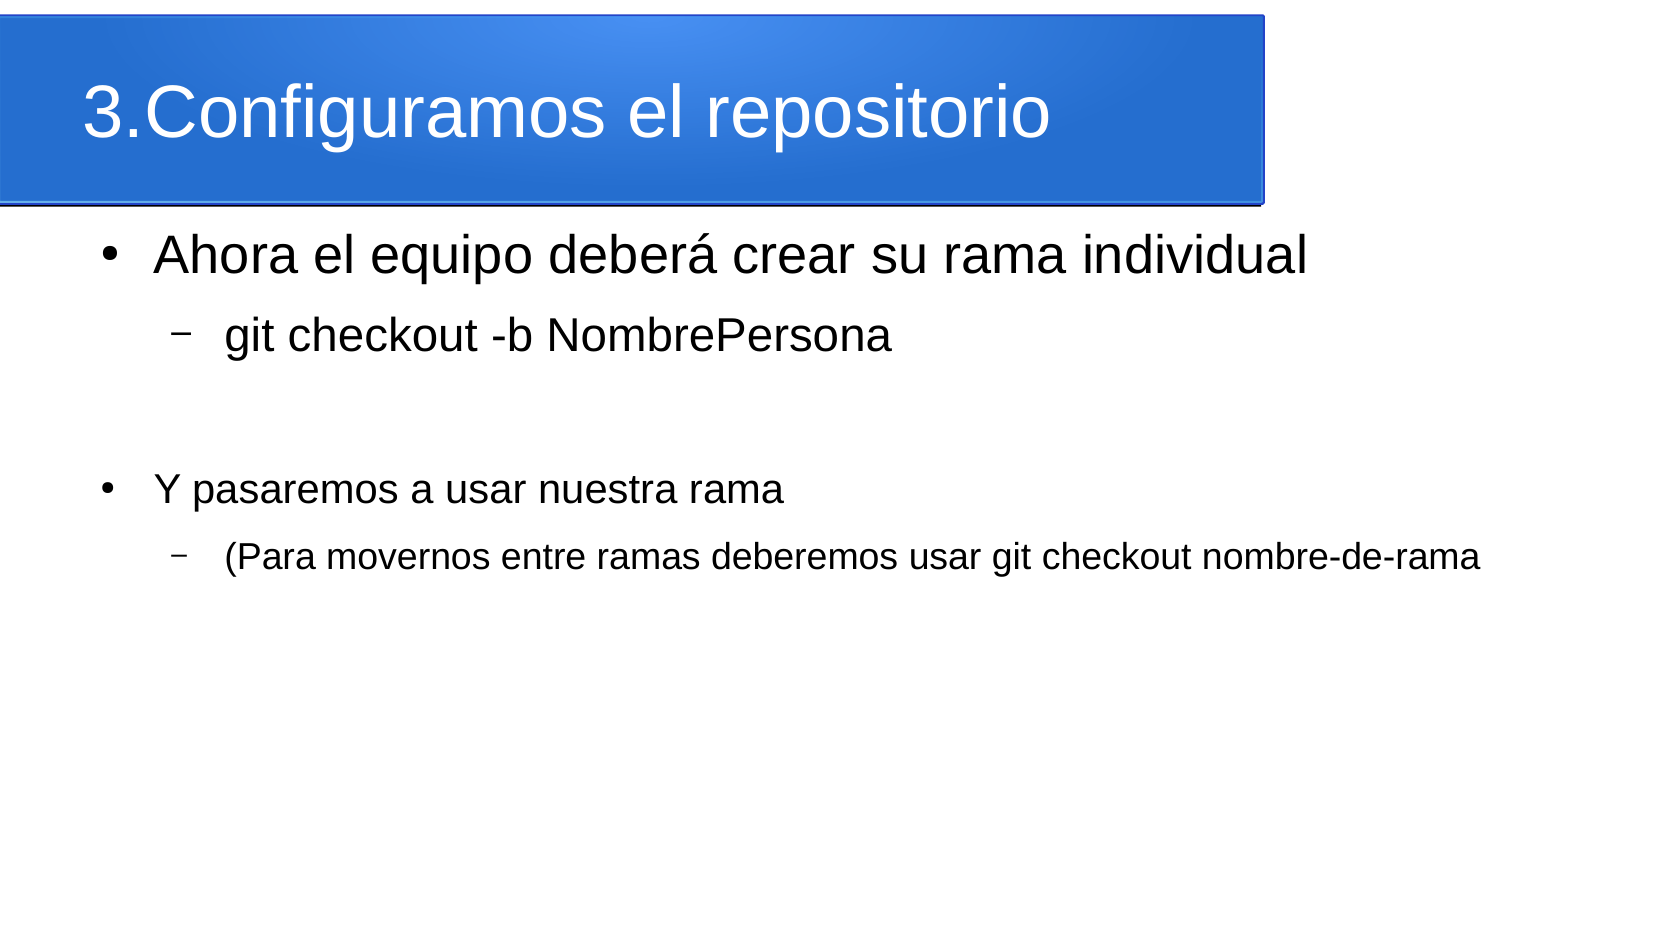

# 3.Configuramos el repositorio
Ahora el equipo deberá crear su rama individual
git checkout -b NombrePersona
Y pasaremos a usar nuestra rama
(Para movernos entre ramas deberemos usar git checkout nombre-de-rama